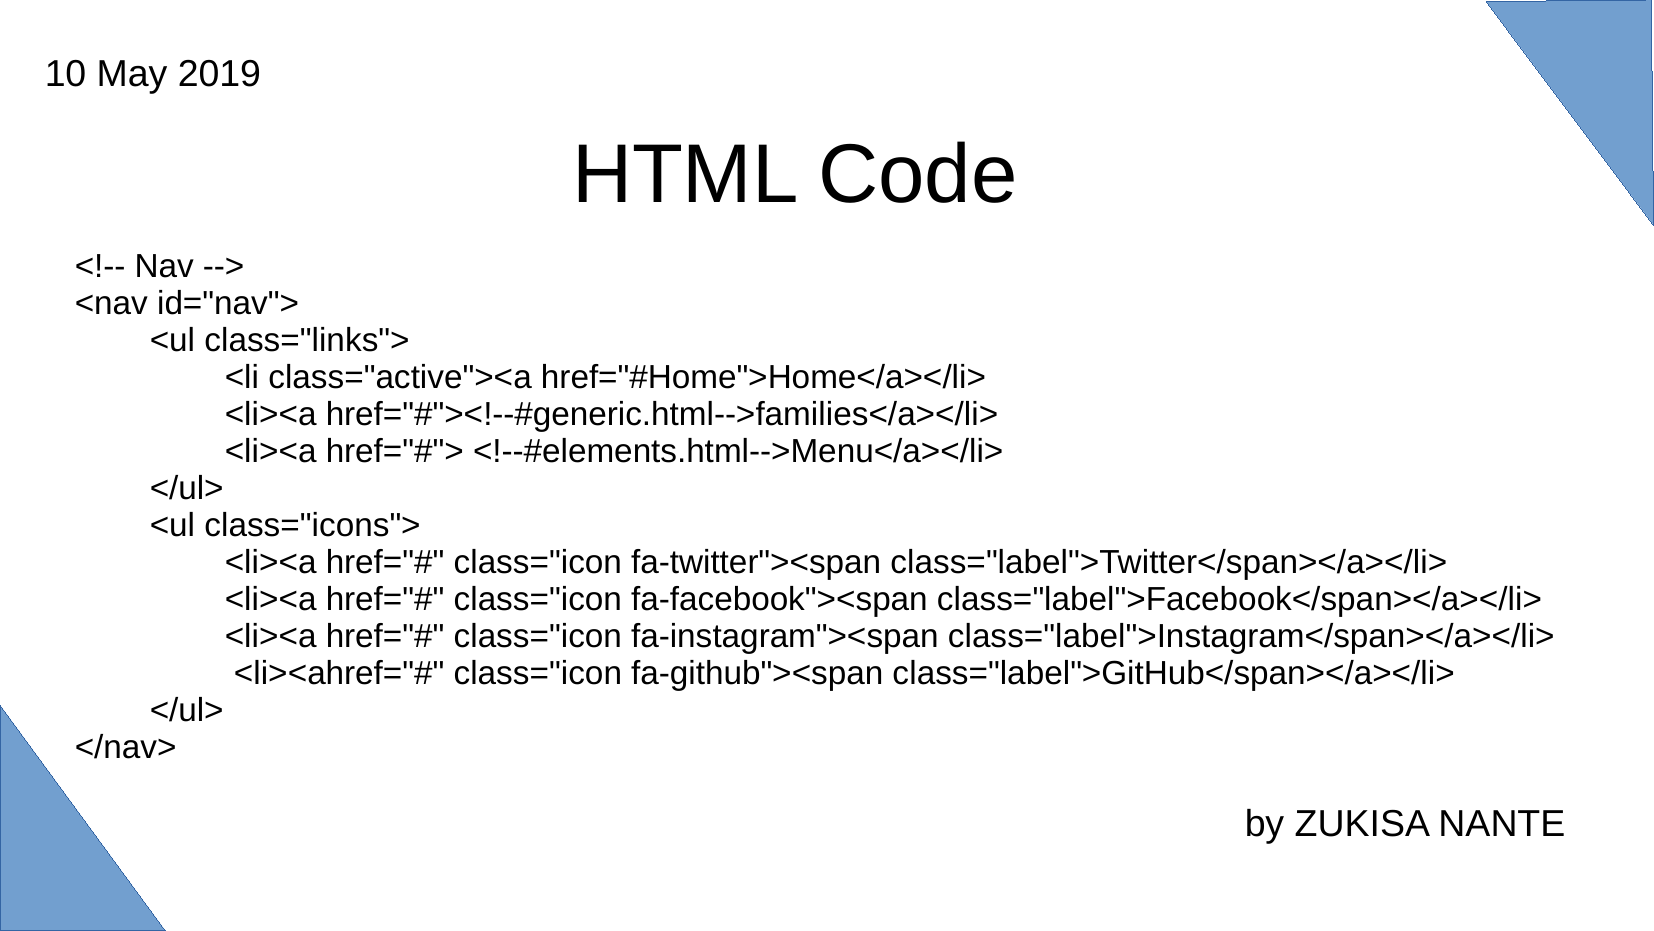

10 May 2019
HTML Code
<!-- Nav -->
<nav id="nav">
	<ul class="links">
		<li class="active"><a href="#Home">Home</a></li>
		<li><a href="#"><!--#generic.html-->families</a></li>
		<li><a href="#"> <!--#elements.html-->Menu</a></li>
	</ul>
	<ul class="icons">
		<li><a href="#" class="icon fa-twitter"><span class="label">Twitter</span></a></li>
		<li><a href="#" class="icon fa-facebook"><span class="label">Facebook</span></a></li>
		<li><a href="#" class="icon fa-instagram"><span class="label">Instagram</span></a></li>
		 <li><ahref="#" class="icon fa-github"><span class="label">GitHub</span></a></li>
	</ul>
</nav>
by ZUKISA NANTE